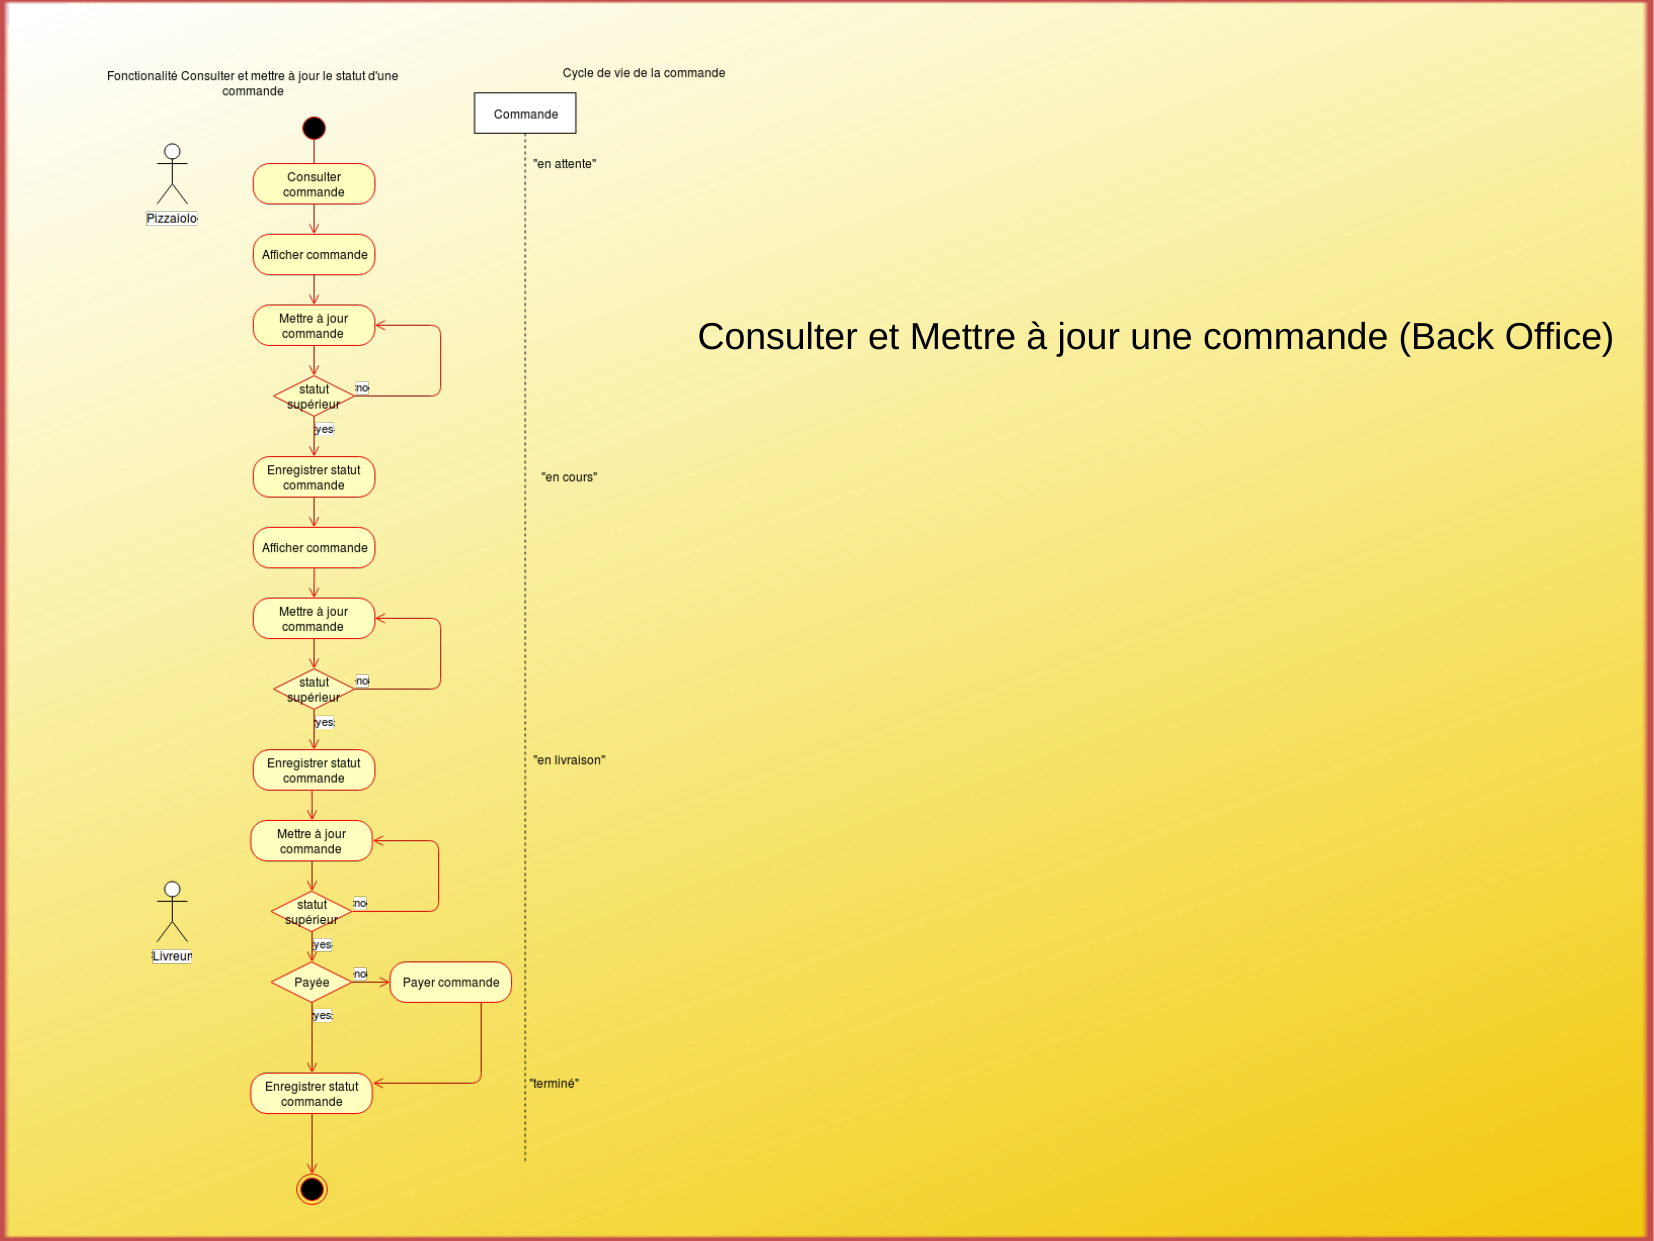

Consulter et Mettre à jour une commande (Back Office)